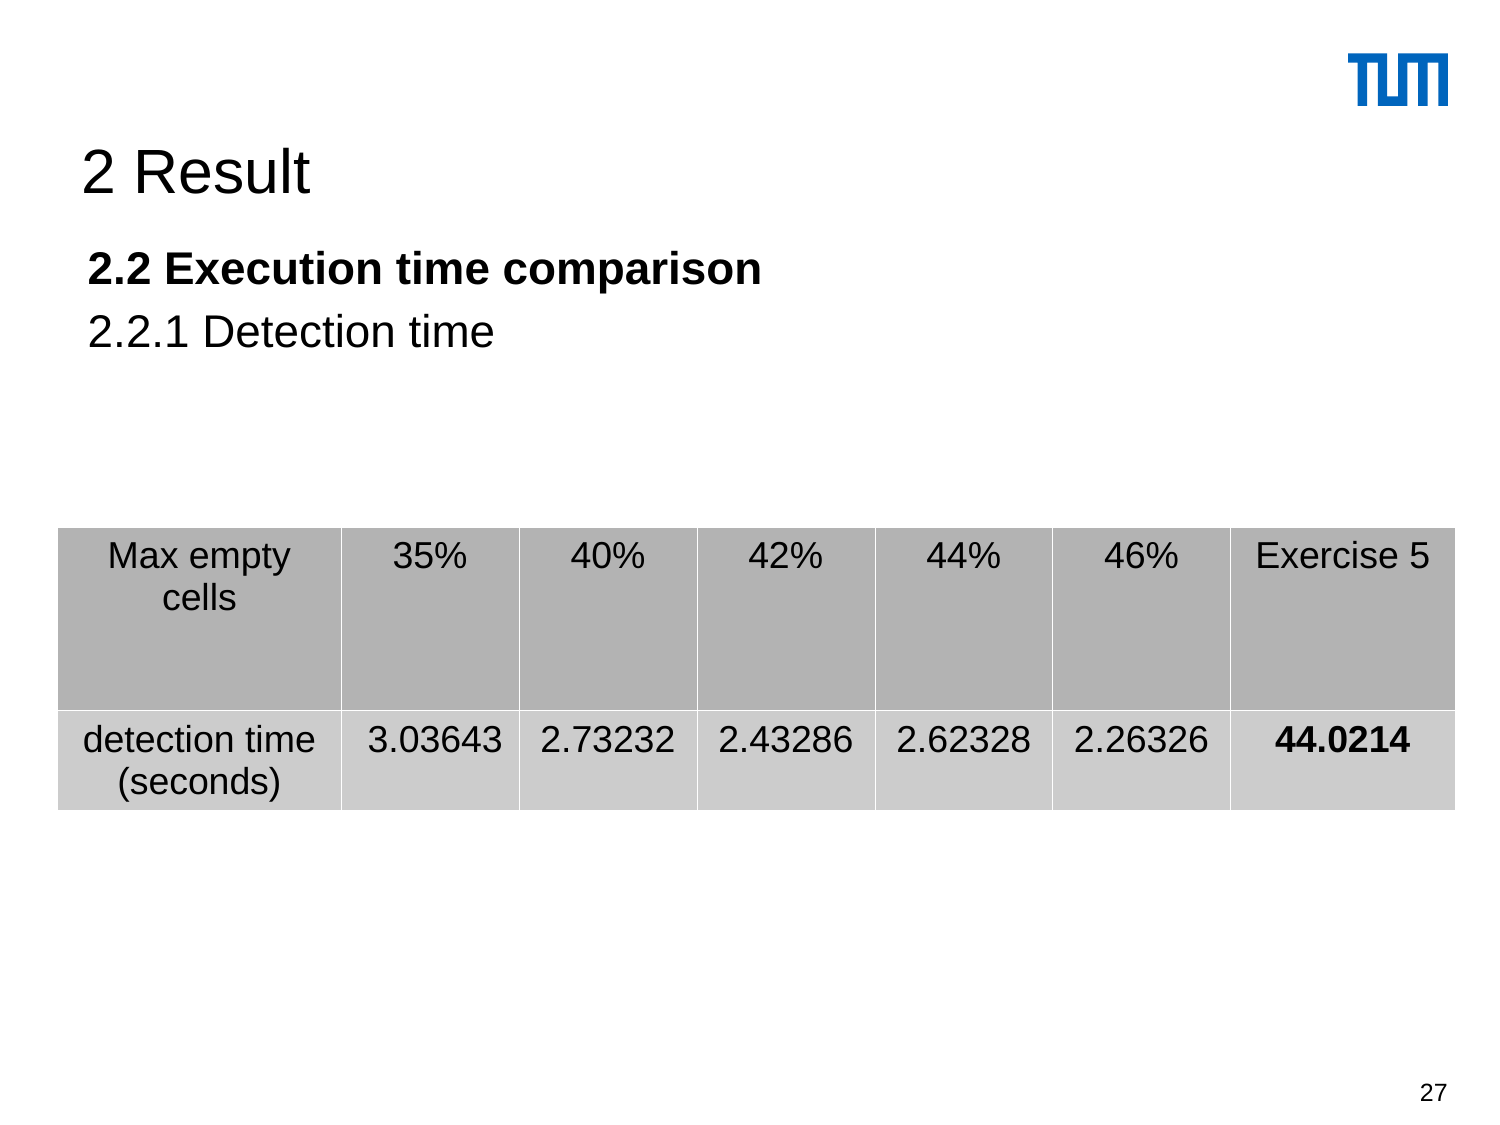

2 Result
# 2.2 Execution time comparison
2.2.1 Detection time
| Max empty cells | 35% | 40% | 42% | 44% | 46% | Exercise 5 |
| --- | --- | --- | --- | --- | --- | --- |
| detection time (seconds) | 3.03643 | 2.73232 | 2.43286 | 2.62328 | 2.26326 | 44.0214 |